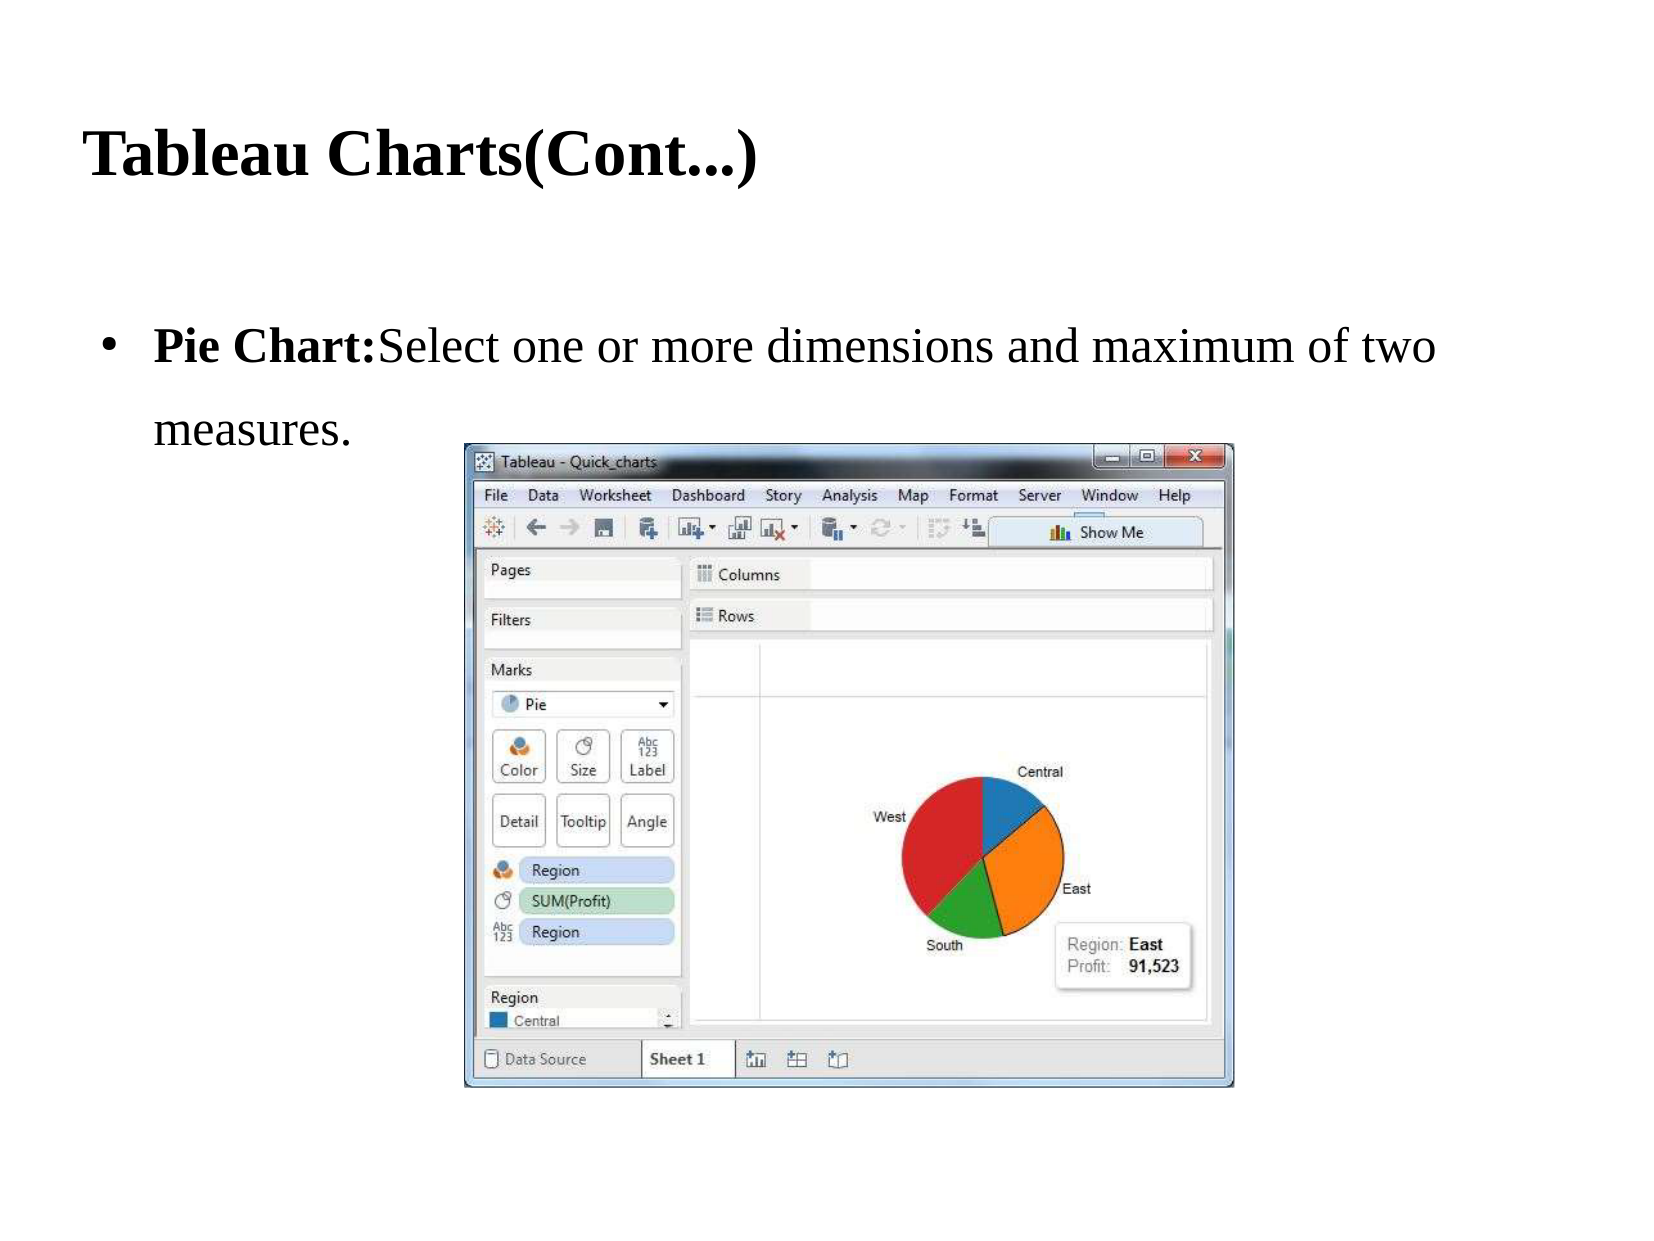

# Tableau Charts(Cont...)
Pie Chart:Select one or more dimensions and maximum of two measures.